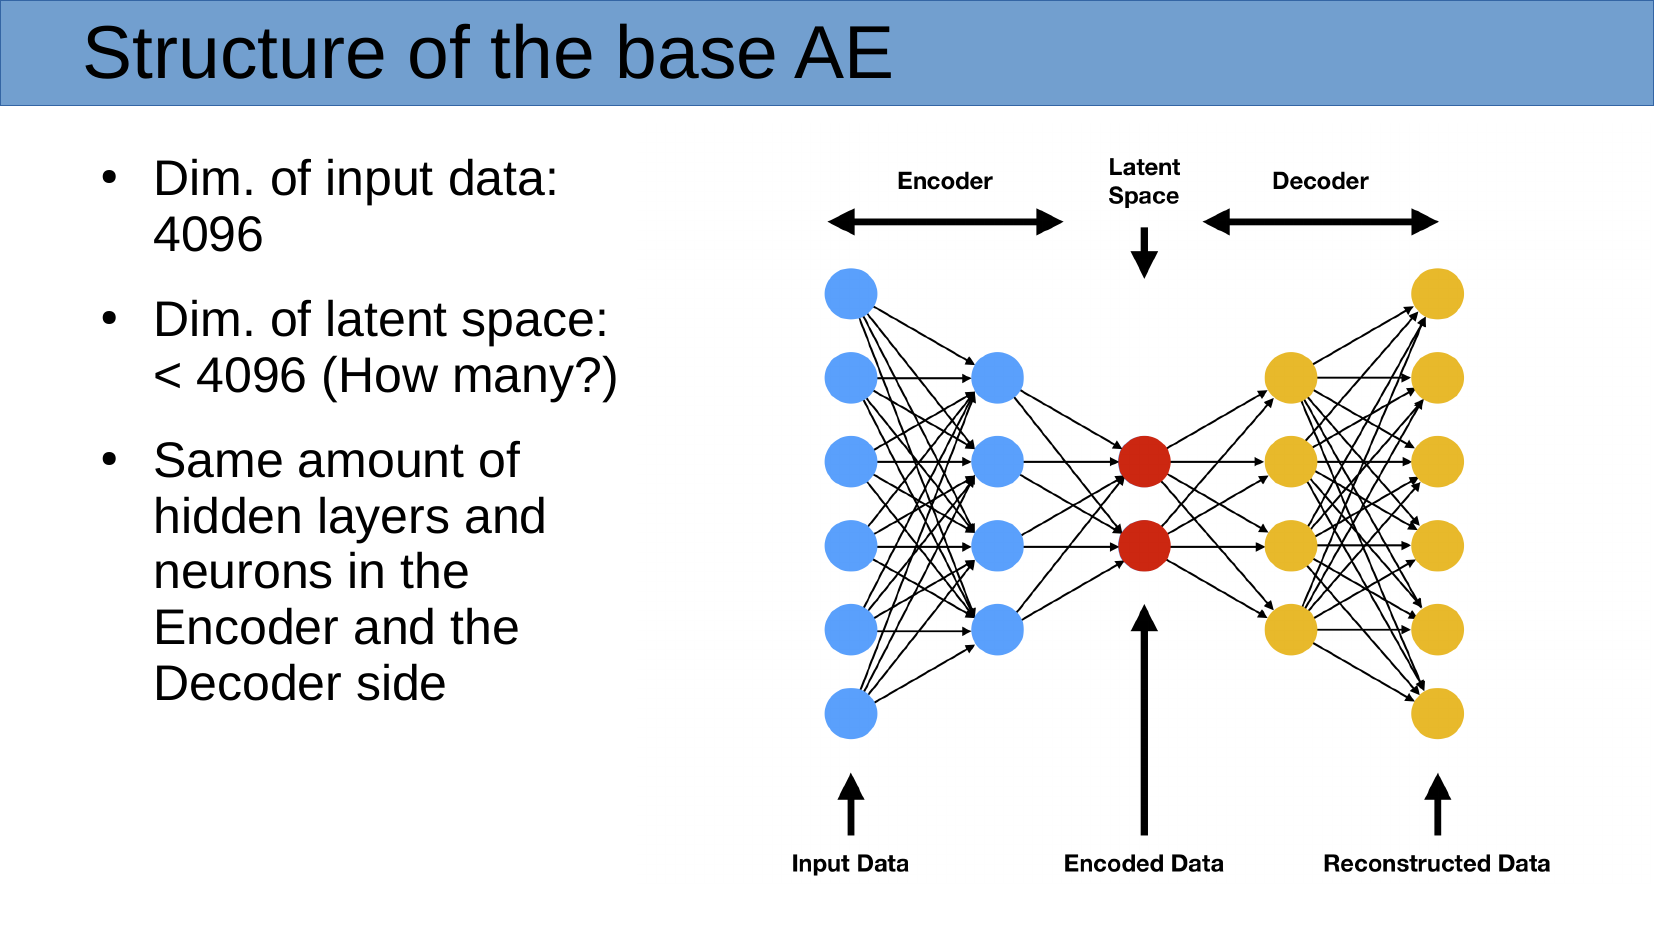

Structure of the base AE
# Dim. of input data: 4096
Dim. of latent space: < 4096 (How many?)
Same amount of hidden layers and neurons in the Encoder and the Decoder side